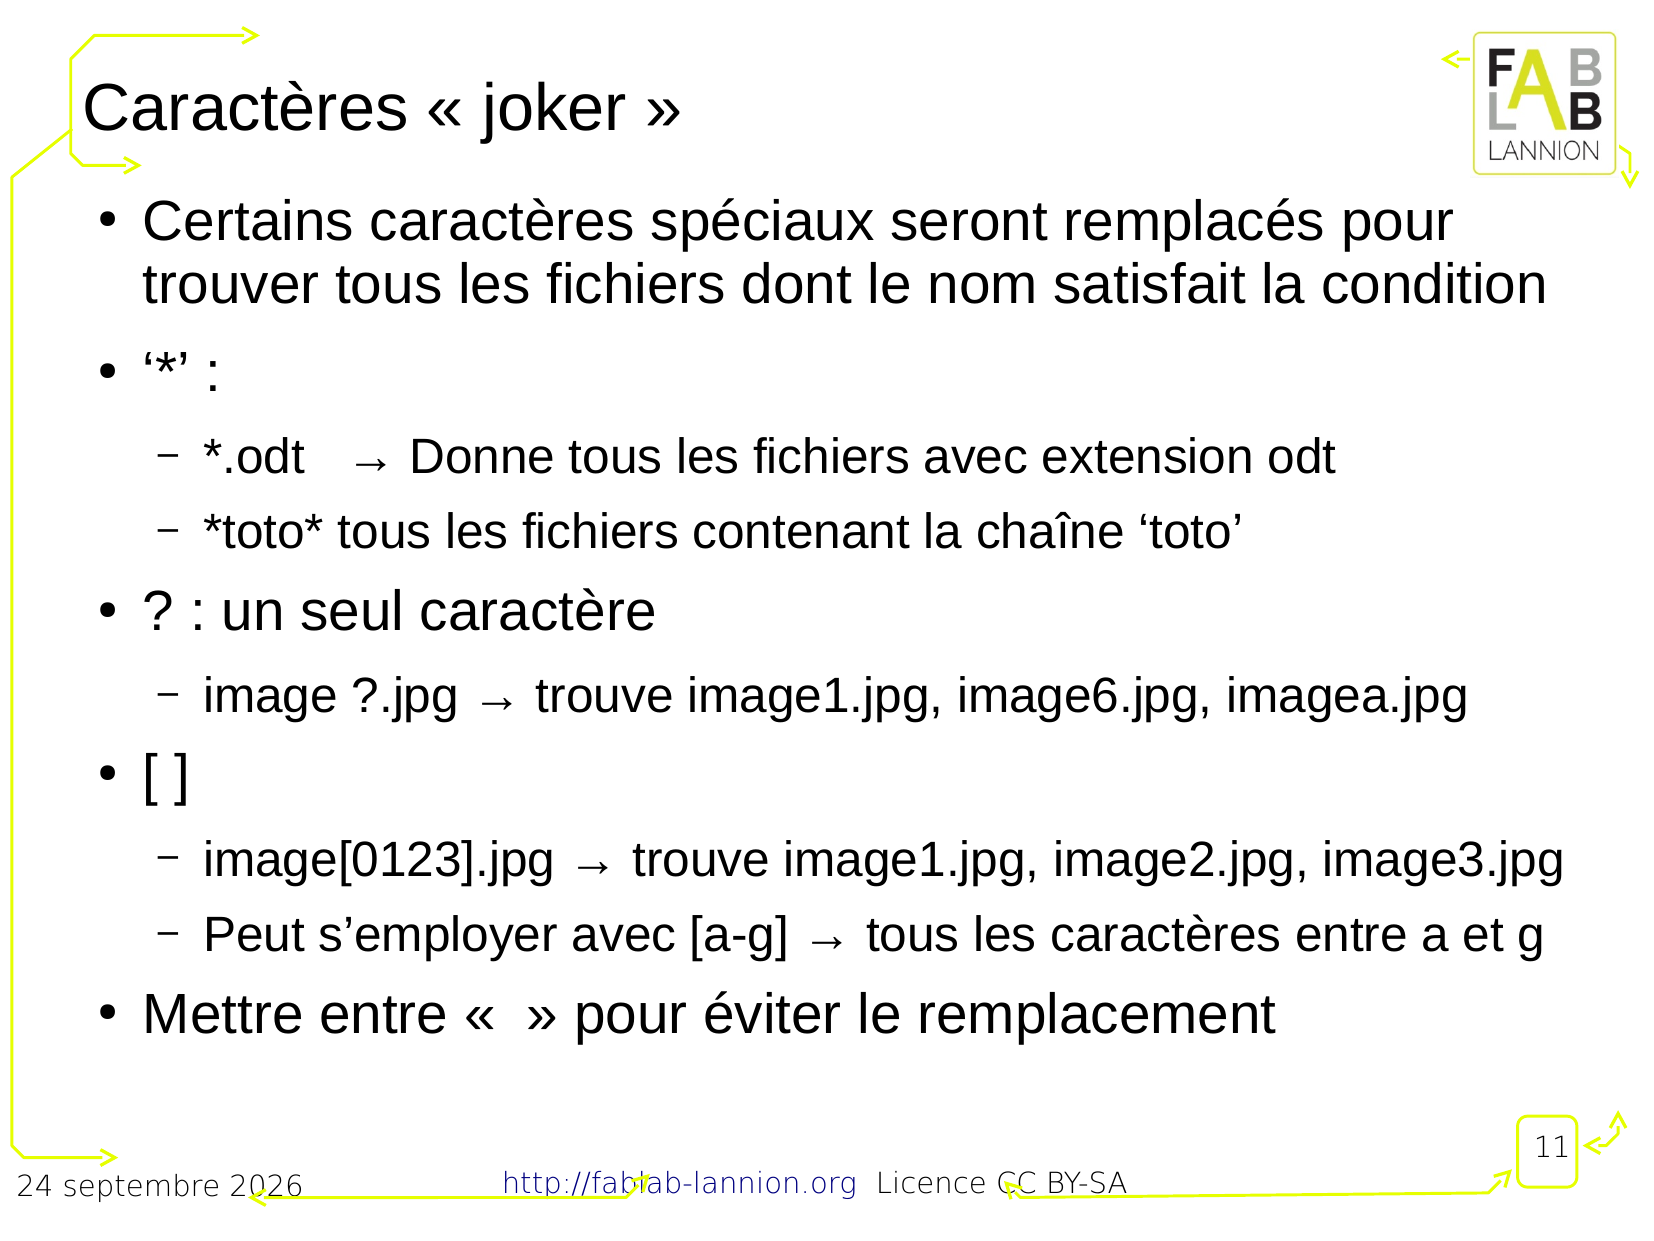

# Caractères « joker »
Certains caractères spéciaux seront remplacés pour trouver tous les fichiers dont le nom satisfait la condition
‘*’ :
*.odt → Donne tous les fichiers avec extension odt
*toto* tous les fichiers contenant la chaîne ‘toto’
? : un seul caractère
image ?.jpg → trouve image1.jpg, image6.jpg, imagea.jpg
[ ]
image[0123].jpg → trouve image1.jpg, image2.jpg, image3.jpg
Peut s’employer avec [a-g] → tous les caractères entre a et g
Mettre entre «  » pour éviter le remplacement
11